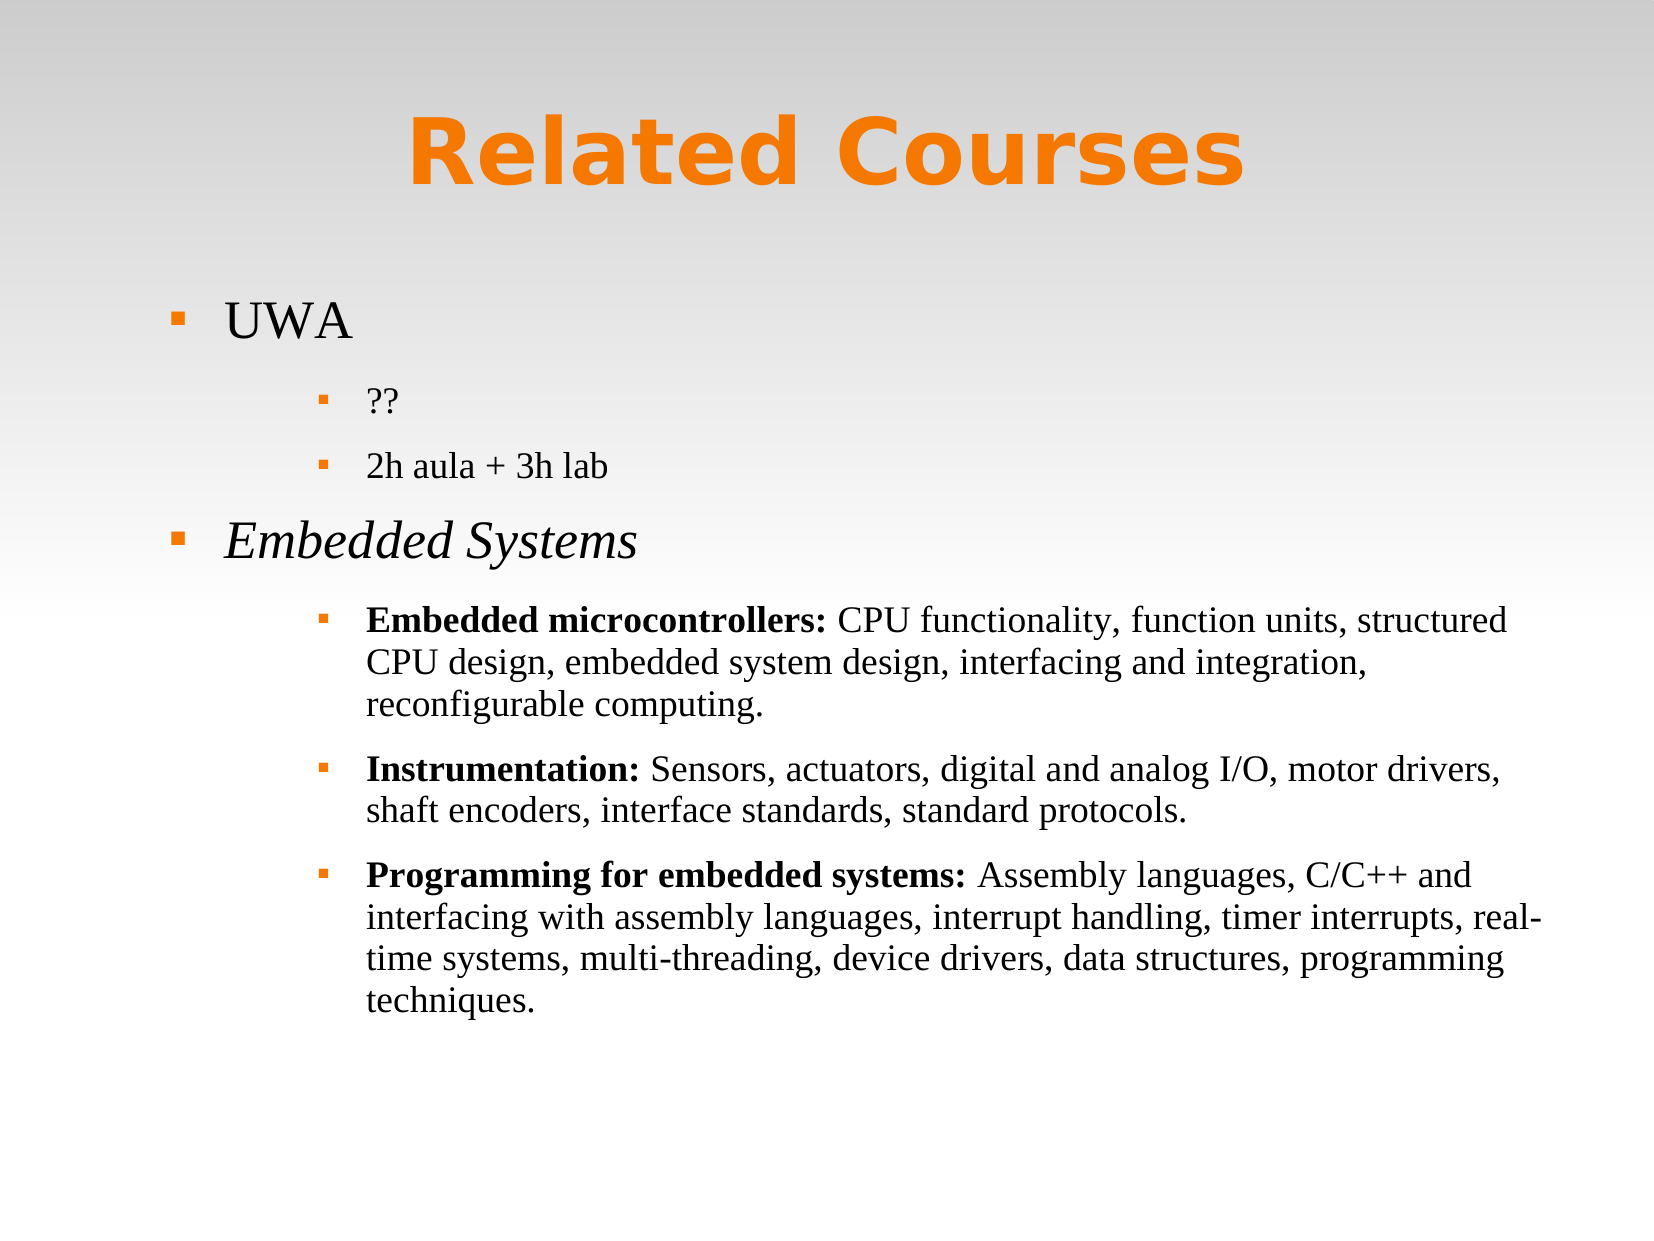

# Related Courses
UWA
??
2h aula + 3h lab
Embedded Systems
Embedded microcontrollers: CPU functionality, function units, structured CPU design, embedded system design, interfacing and integration, reconfigurable computing.
Instrumentation: Sensors, actuators, digital and analog I/O, motor drivers, shaft encoders, interface standards, standard protocols.
Programming for embedded systems: Assembly languages, C/C++ and interfacing with assembly languages, interrupt handling, timer interrupts, real-time systems, multi-threading, device drivers, data structures, programming techniques.